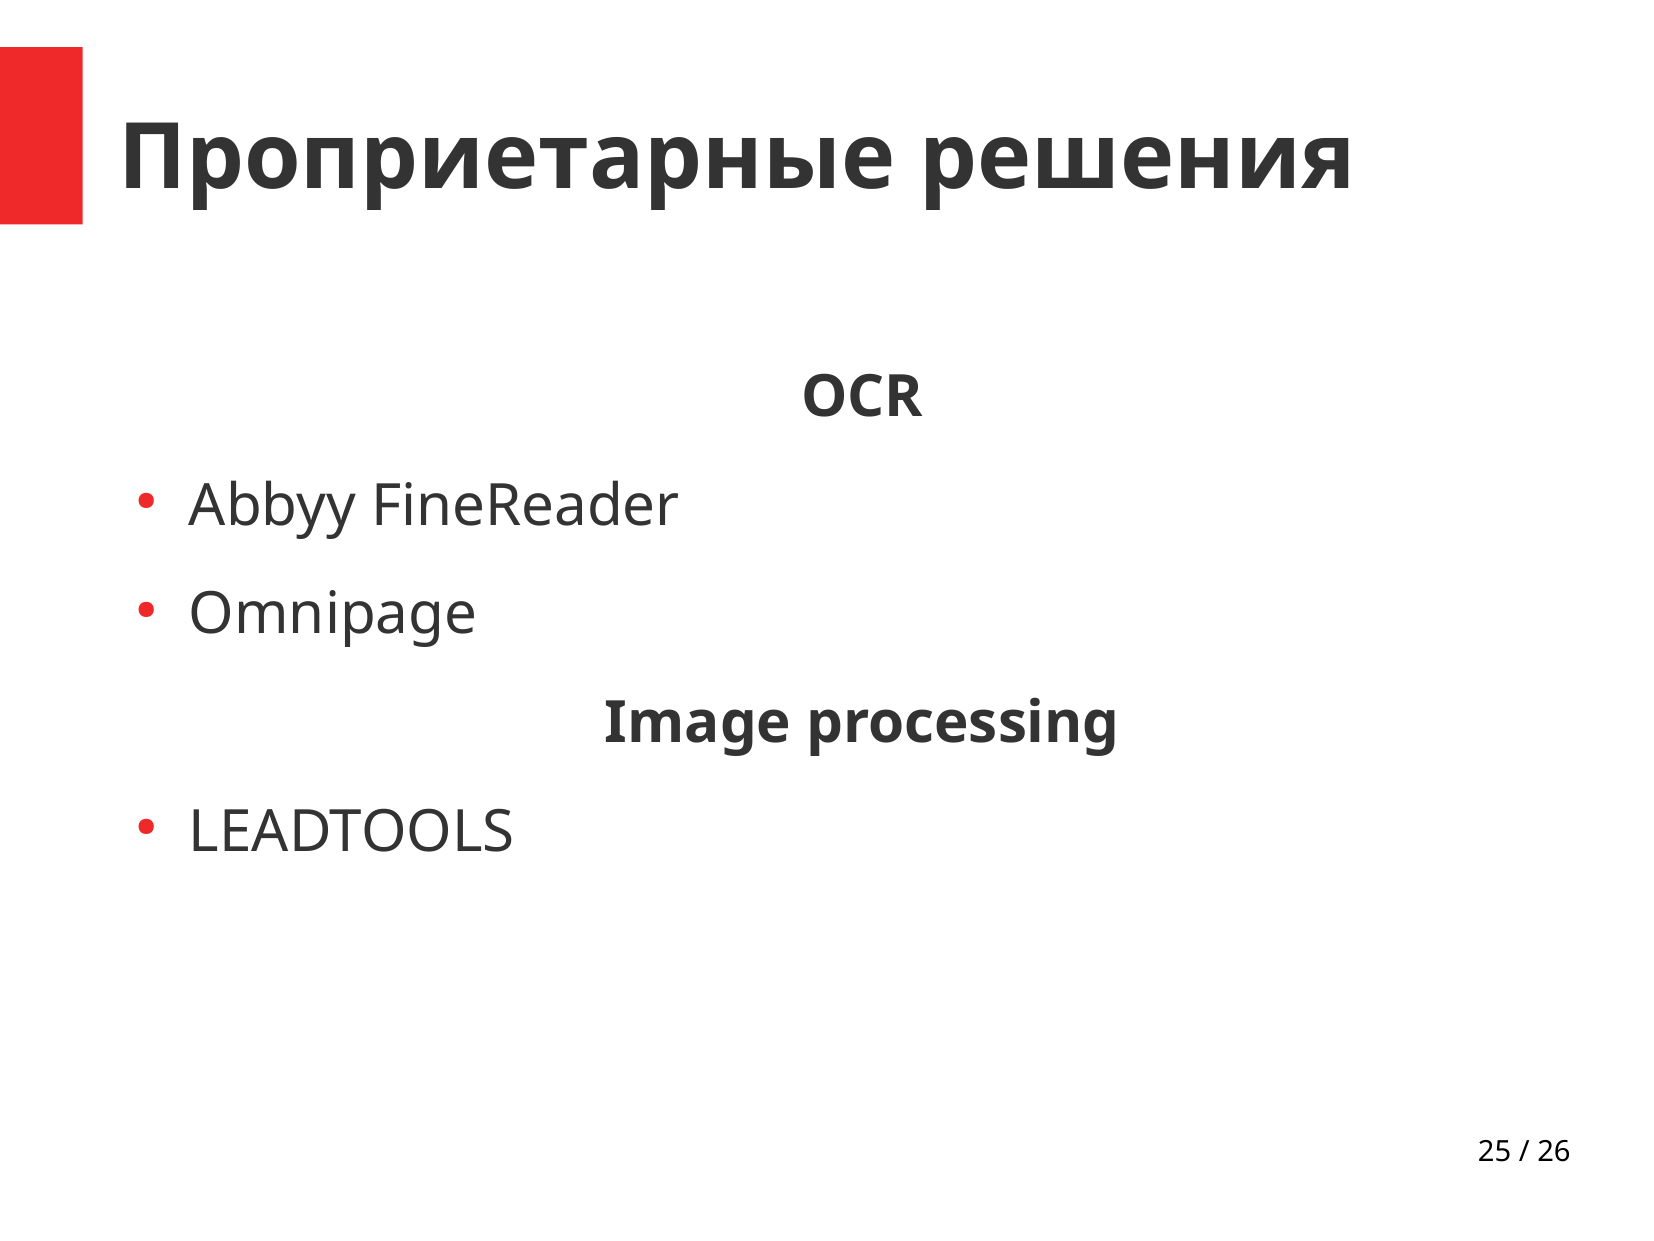

# Проприетарные решения
OCR
Abbyy FineReader
Omnipage
Image processing
LEADTOOLS
25